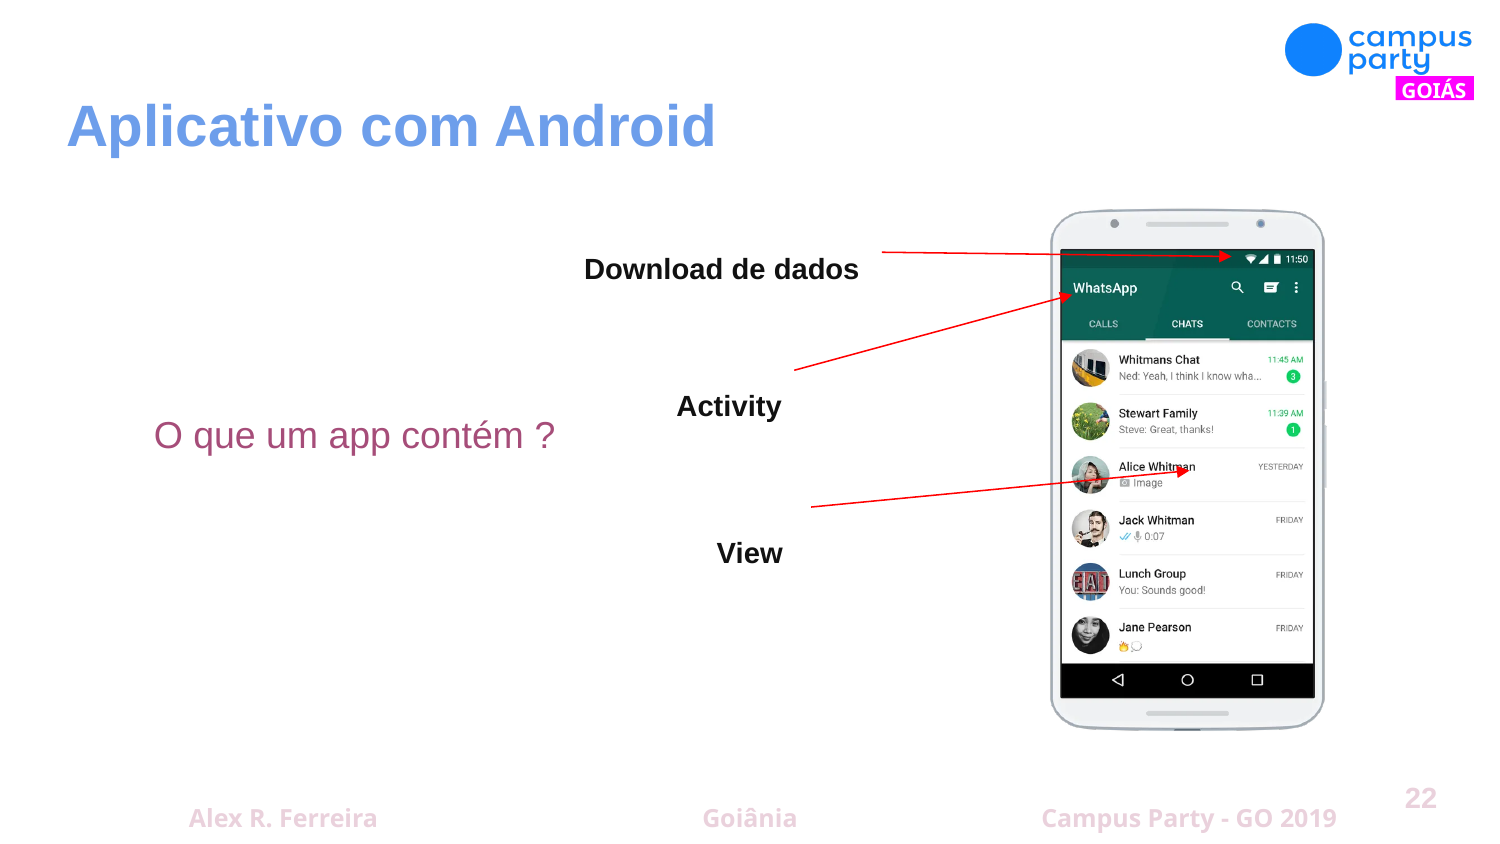

# Aplicativo com Android
Download de dados
Activity
O que um app contém ?
View